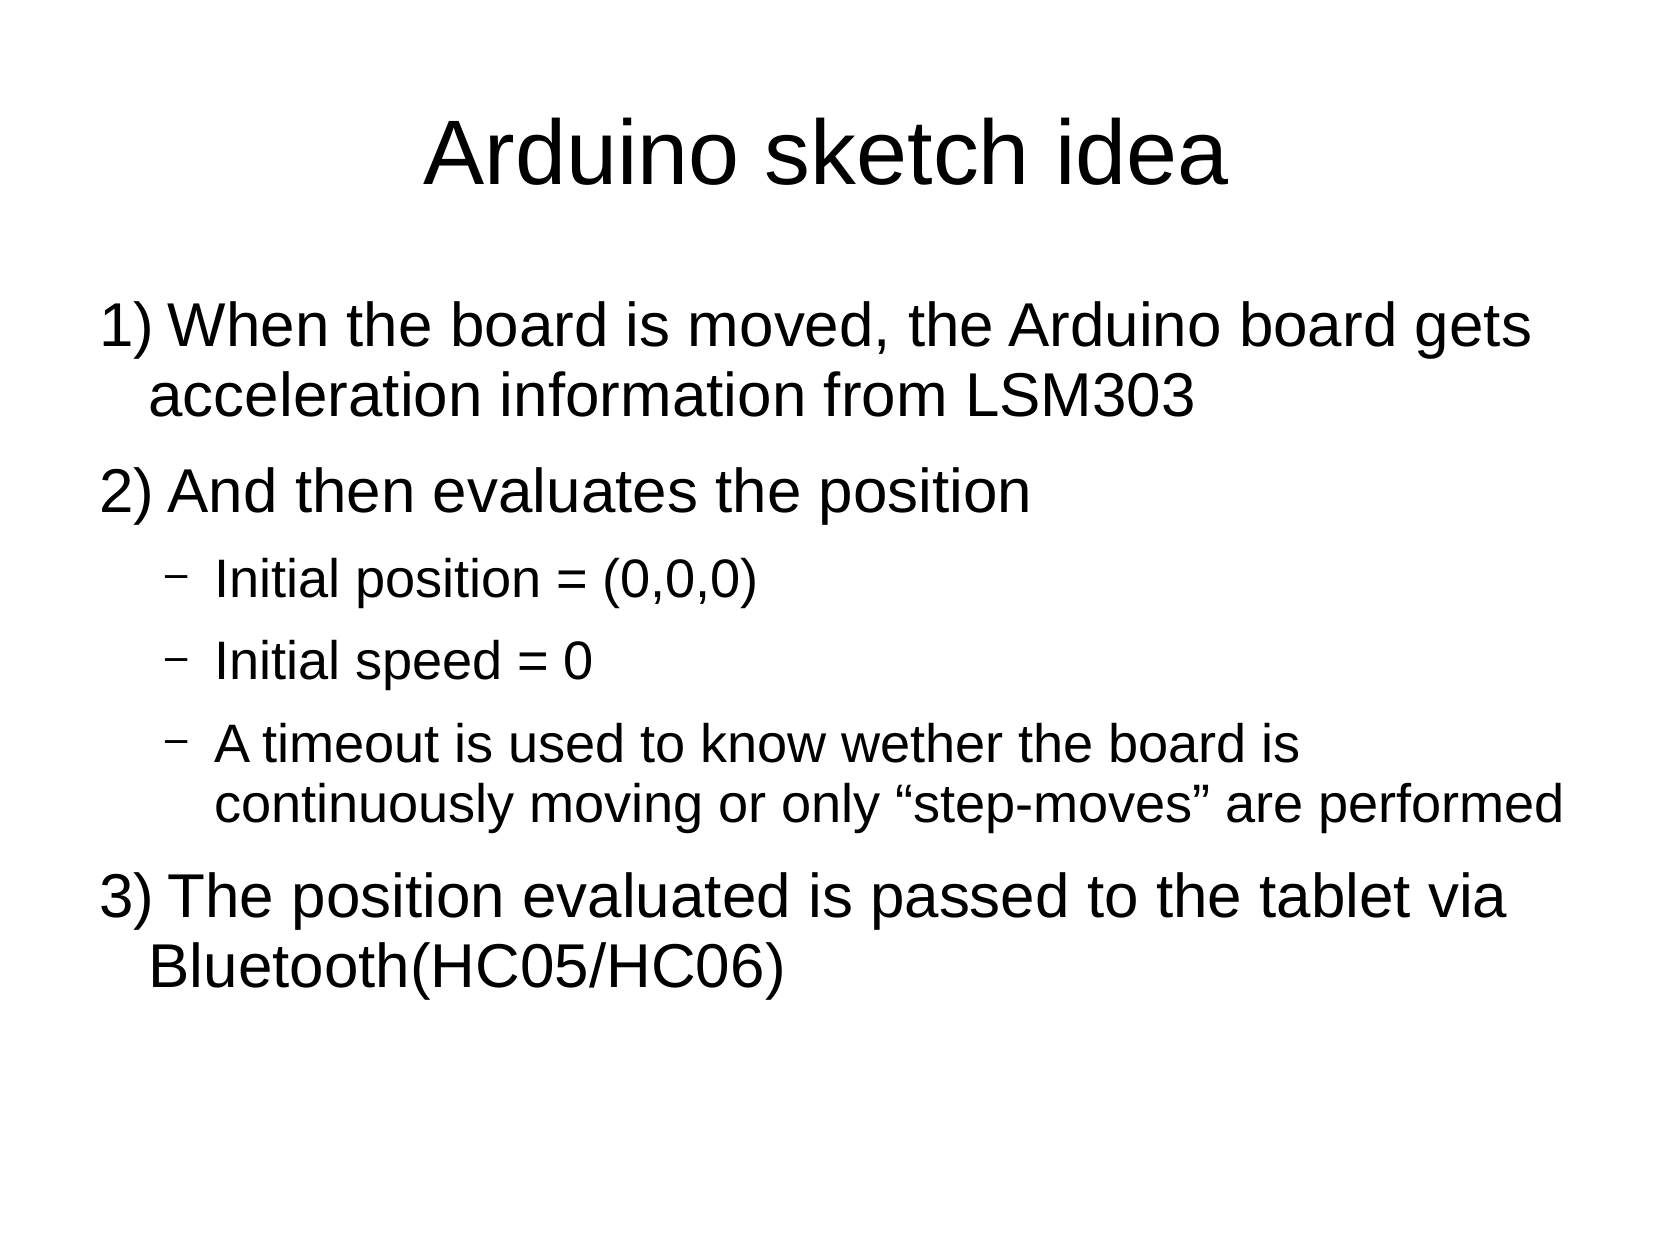

# Arduino sketch idea
 When the board is moved, the Arduino board gets acceleration information from LSM303
 And then evaluates the position
Initial position = (0,0,0)
Initial speed = 0
A timeout is used to know wether the board is continuously moving or only “step-moves” are performed
 The position evaluated is passed to the tablet via Bluetooth(HC05/HC06)